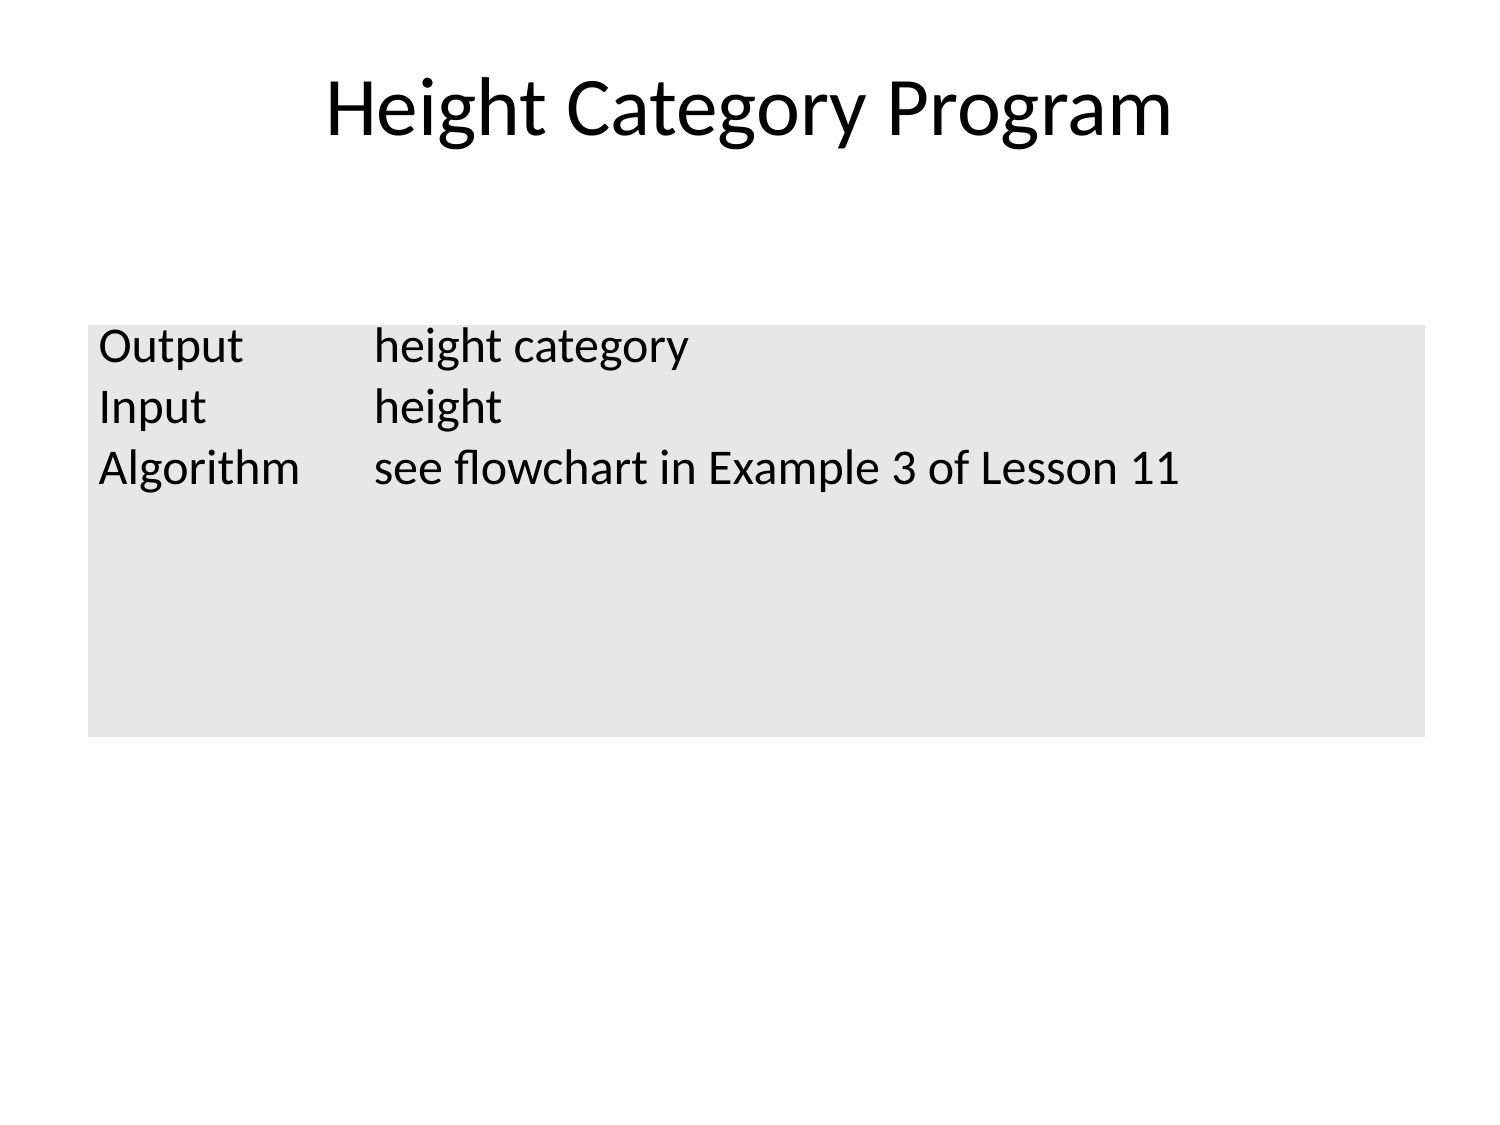

# Height Category Program
| Output | height category |
| --- | --- |
| Input | height |
| Algorithm | see flowchart in Example 3 of Lesson 11 |